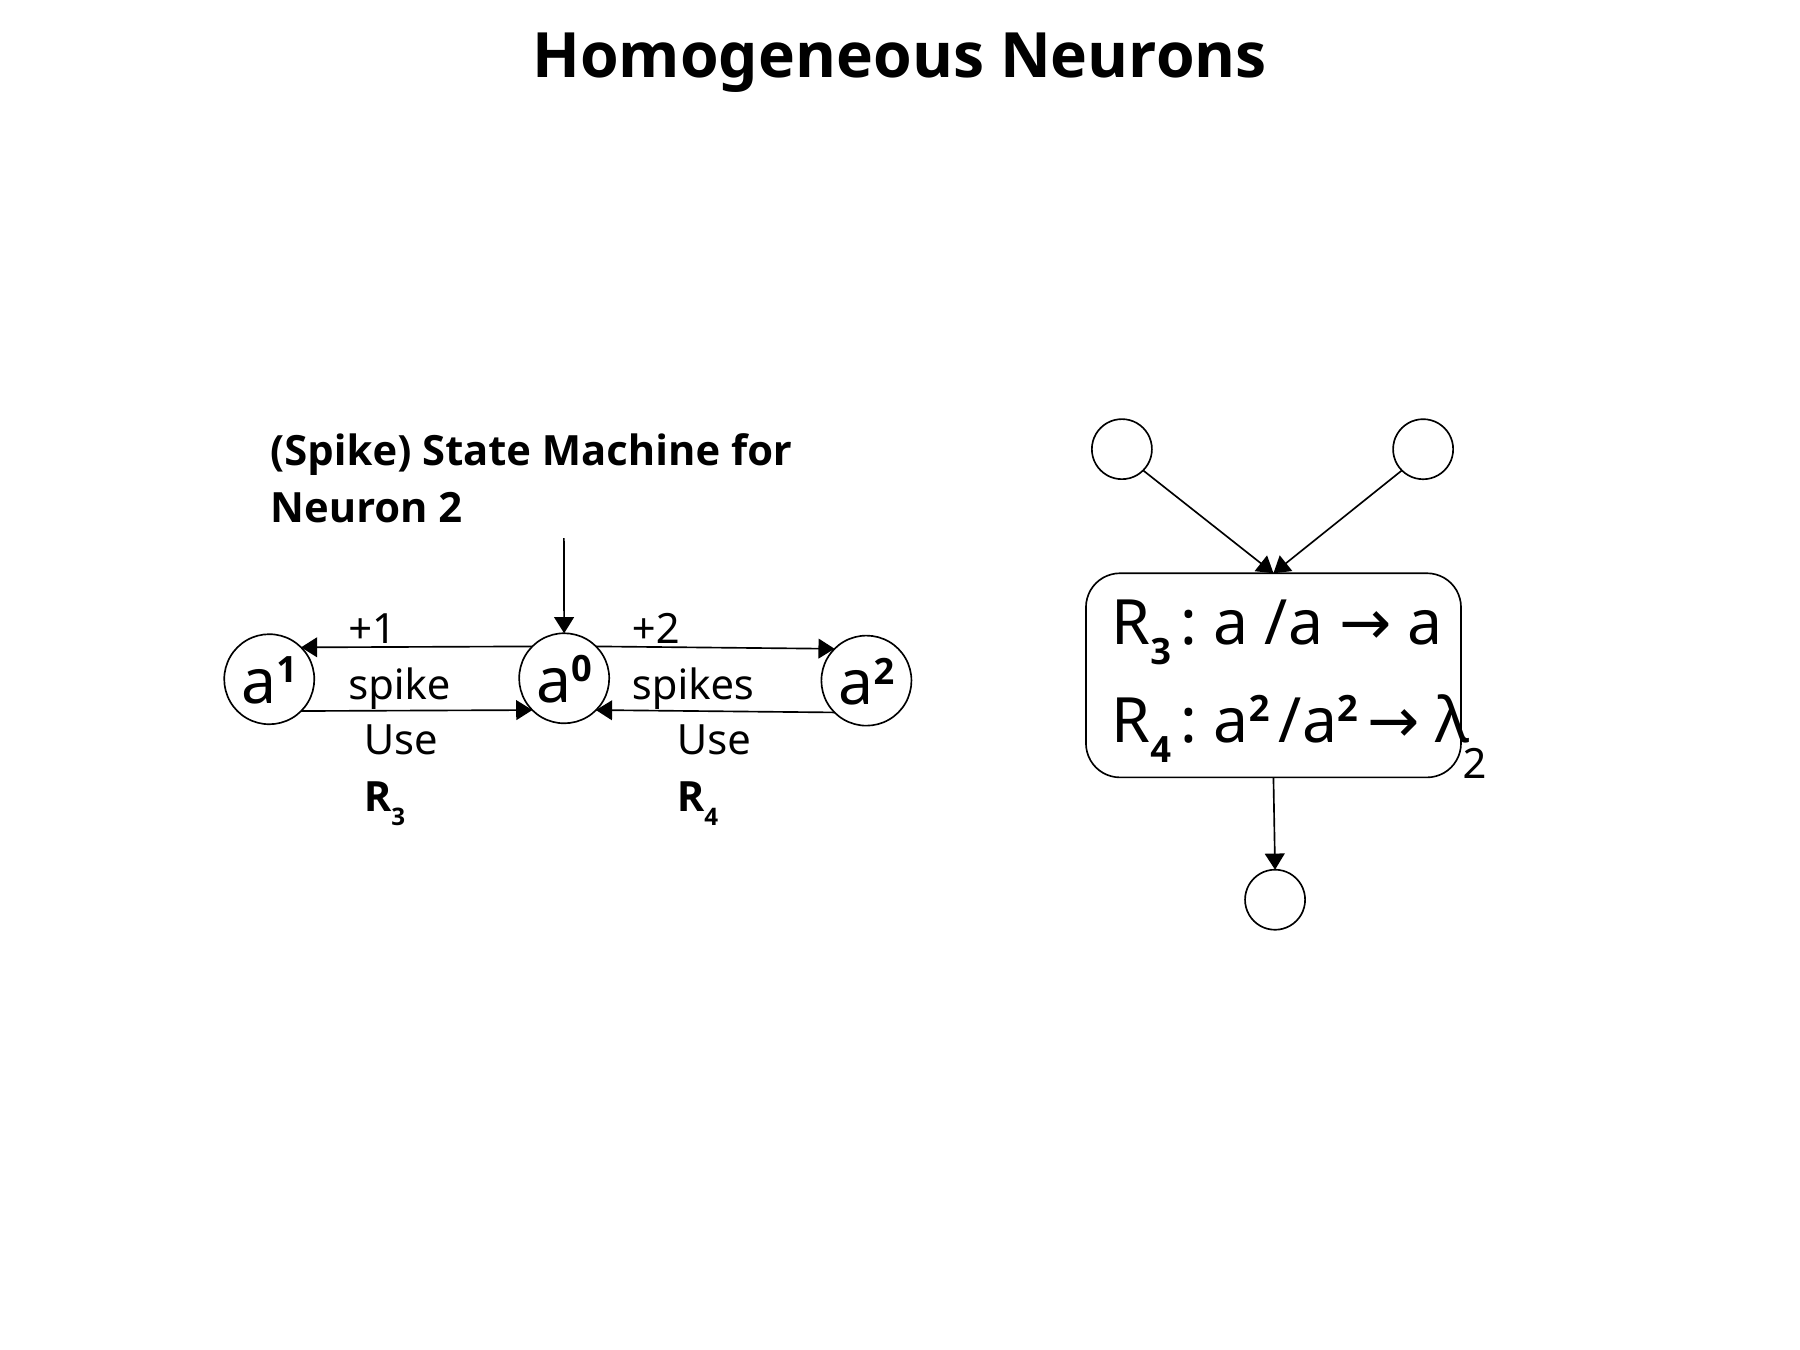

Homogeneous Neurons
(Spike) State Machine for Neuron 2
R3 : a /a → a
R4 : a2 /a2 → λ
+1 spike
+2 spikes
a0
a1
a2
Use R3
Use R4
2